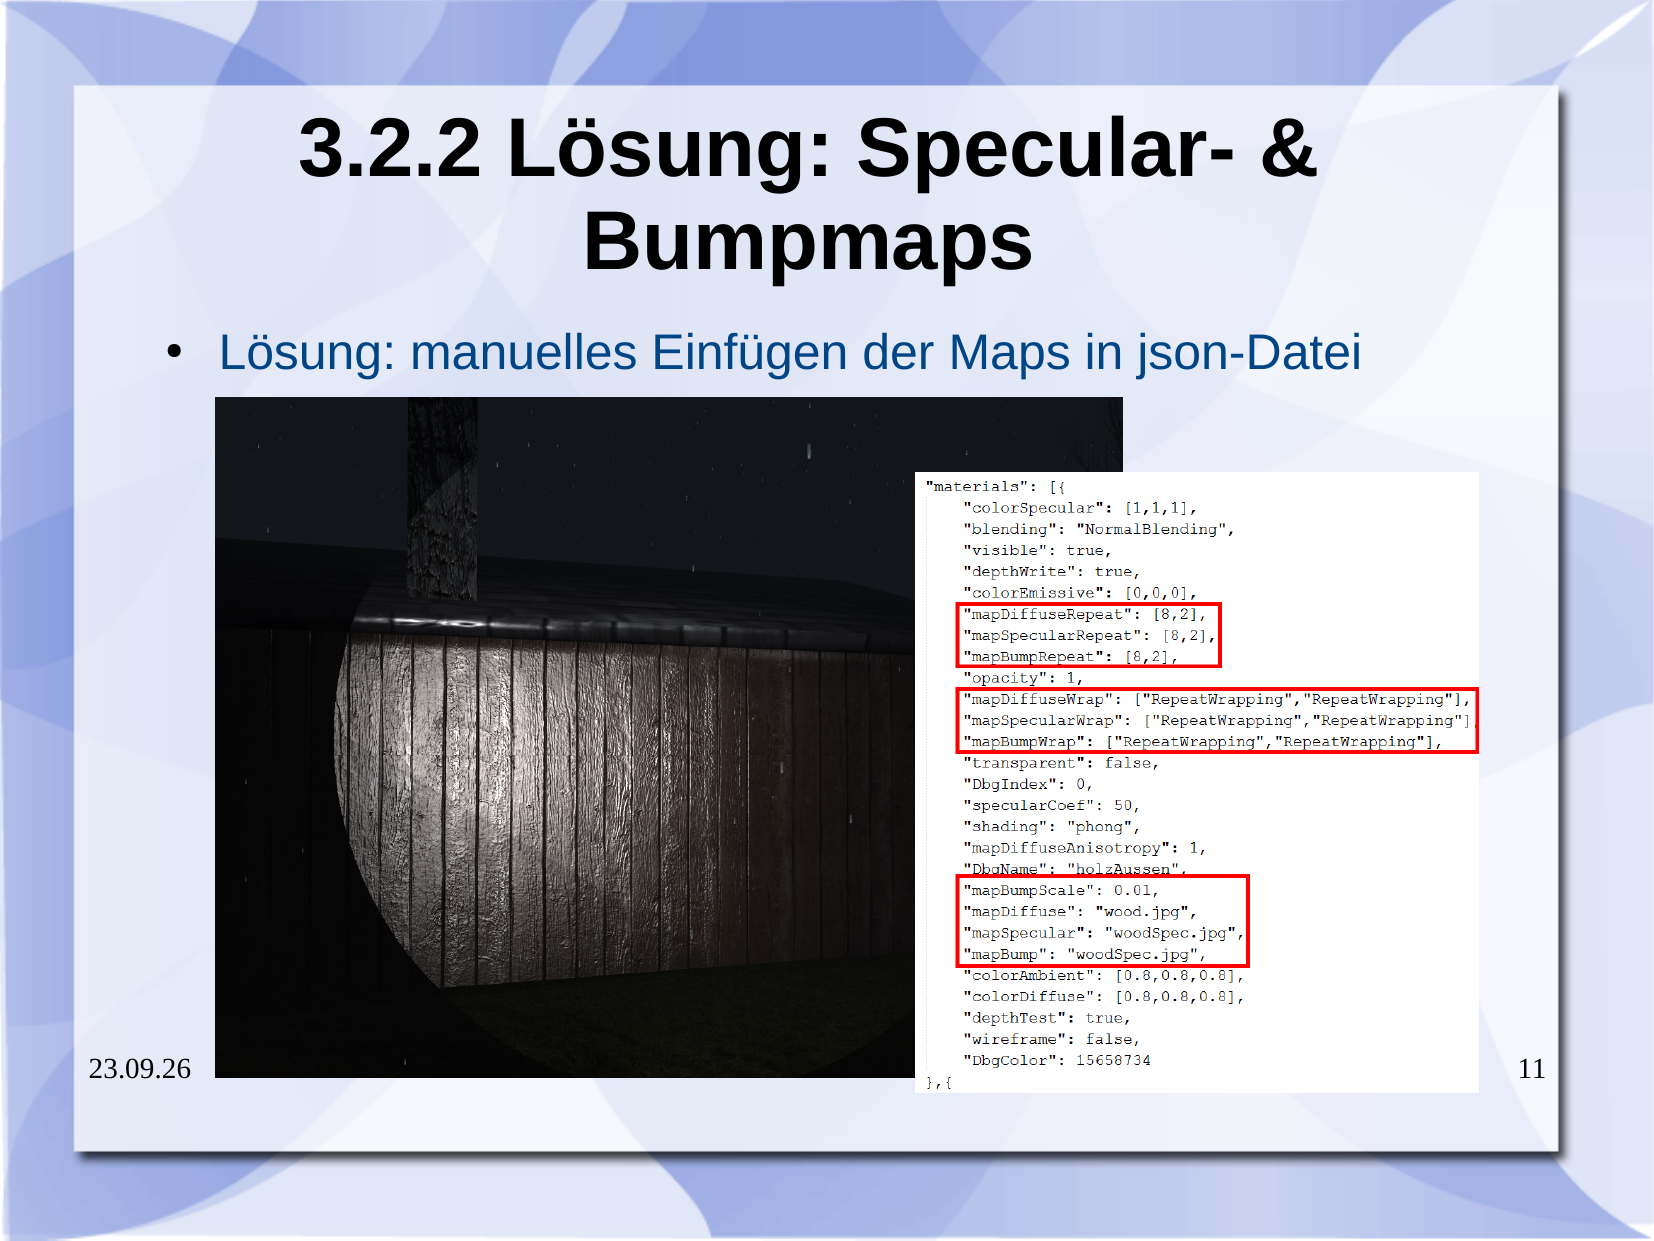

# 3.2.2 Lösung: Specular- & Bumpmaps
Lösung: manuelles Einfügen der Maps in json-Datei
11